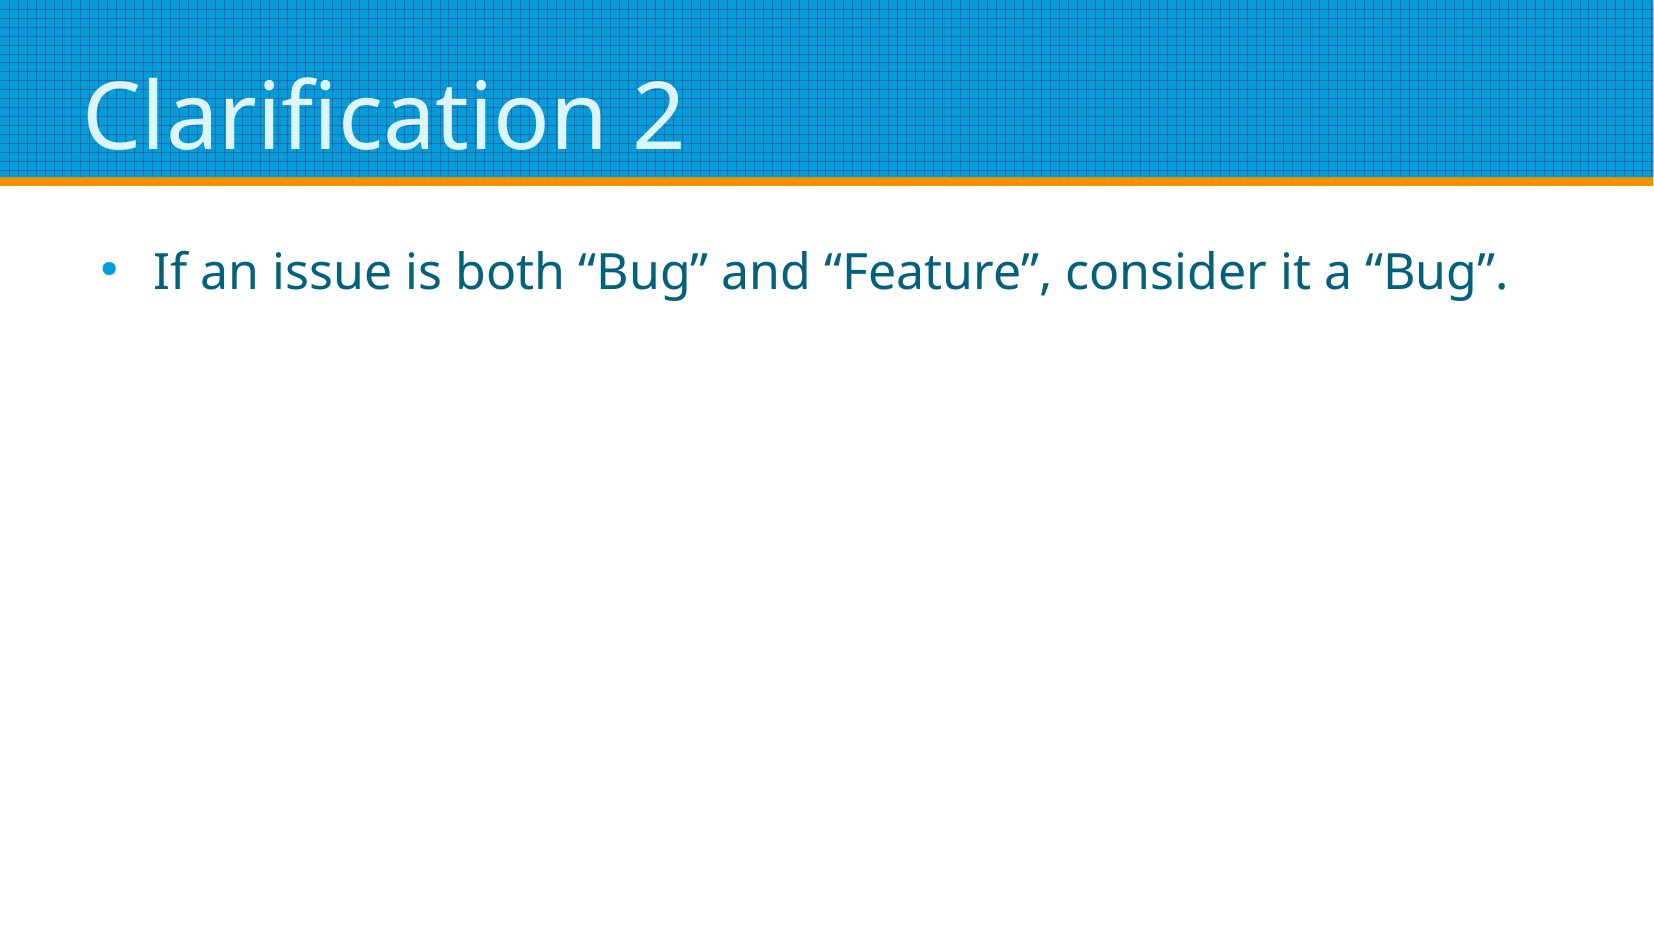

# Clarification 2
If an issue is both “Bug” and “Feature”, consider it a “Bug”.